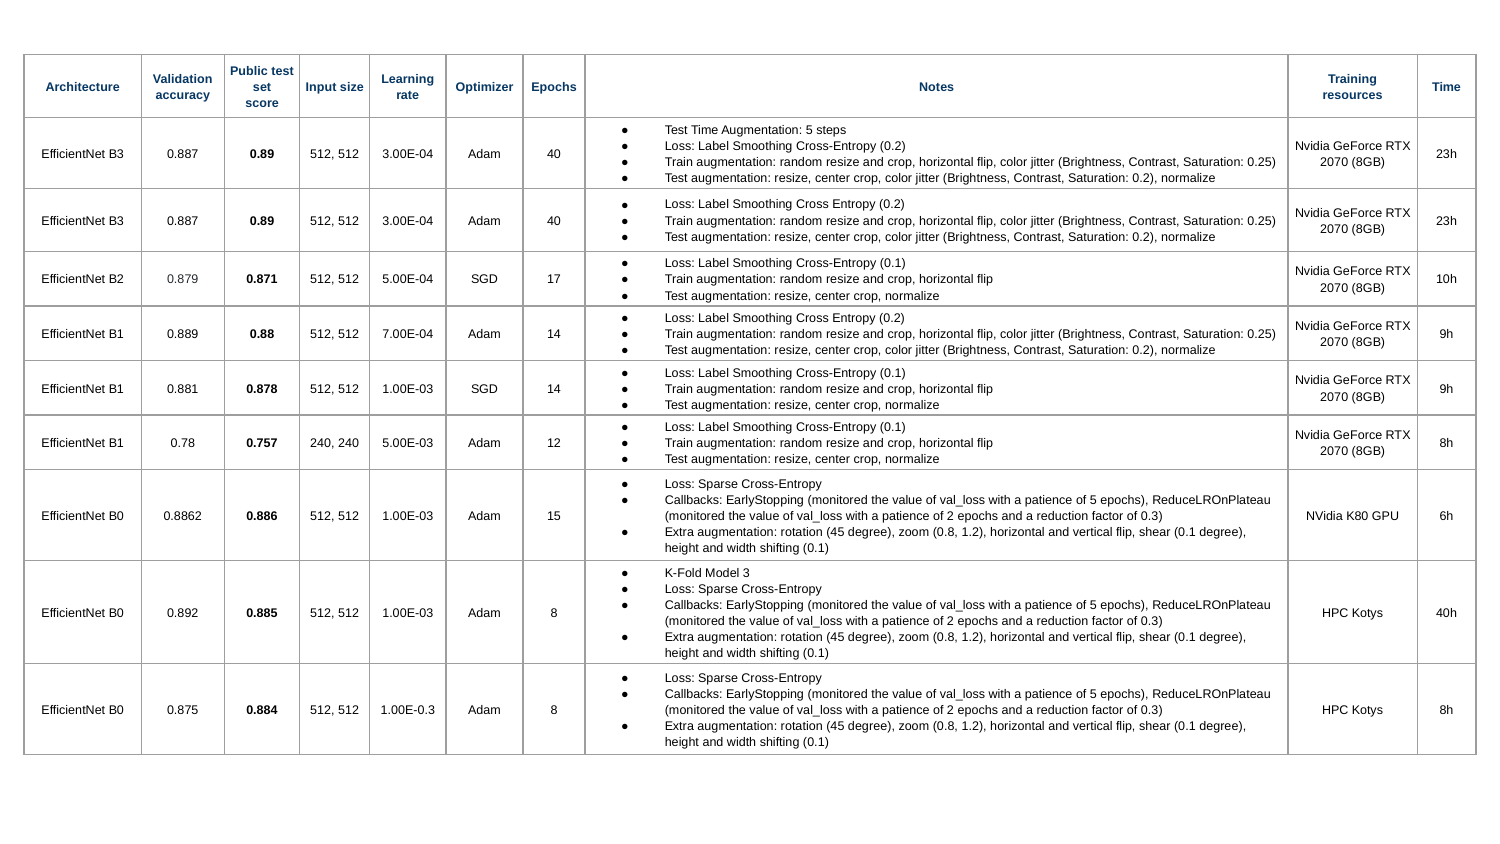

| Architecture | Validation accuracy | Public test set score | Input size | Learning rate | Optimizer | Epochs | Notes | Training resources | Time |
| --- | --- | --- | --- | --- | --- | --- | --- | --- | --- |
| EfficientNet B3 | 0.887 | 0.89 | 512, 512 | 3.00E-04 | Adam | 40 | Test Time Augmentation: 5 steps Loss: Label Smoothing Cross-Entropy (0.2) Train augmentation: random resize and crop, horizontal flip, color jitter (Brightness, Contrast, Saturation: 0.25) Test augmentation: resize, center crop, color jitter (Brightness, Contrast, Saturation: 0.2), normalize | Nvidia GeForce RTX 2070 (8GB) | 23h |
| EfficientNet B3 | 0.887 | 0.89 | 512, 512 | 3.00E-04 | Adam | 40 | Loss: Label Smoothing Cross Entropy (0.2) Train augmentation: random resize and crop, horizontal flip, color jitter (Brightness, Contrast, Saturation: 0.25) Test augmentation: resize, center crop, color jitter (Brightness, Contrast, Saturation: 0.2), normalize | Nvidia GeForce RTX 2070 (8GB) | 23h |
| EfficientNet B2 | 0.879 | 0.871 | 512, 512 | 5.00E-04 | SGD | 17 | Loss: Label Smoothing Cross-Entropy (0.1) Train augmentation: random resize and crop, horizontal flip Test augmentation: resize, center crop, normalize | Nvidia GeForce RTX 2070 (8GB) | 10h |
| EfficientNet B1 | 0.889 | 0.88 | 512, 512 | 7.00E-04 | Adam | 14 | Loss: Label Smoothing Cross Entropy (0.2) Train augmentation: random resize and crop, horizontal flip, color jitter (Brightness, Contrast, Saturation: 0.25) Test augmentation: resize, center crop, color jitter (Brightness, Contrast, Saturation: 0.2), normalize | Nvidia GeForce RTX 2070 (8GB) | 9h |
| EfficientNet B1 | 0.881 | 0.878 | 512, 512 | 1.00E-03 | SGD | 14 | Loss: Label Smoothing Cross-Entropy (0.1) Train augmentation: random resize and crop, horizontal flip Test augmentation: resize, center crop, normalize | Nvidia GeForce RTX 2070 (8GB) | 9h |
| EfficientNet B1 | 0.78 | 0.757 | 240, 240 | 5.00E-03 | Adam | 12 | Loss: Label Smoothing Cross-Entropy (0.1) Train augmentation: random resize and crop, horizontal flip Test augmentation: resize, center crop, normalize | Nvidia GeForce RTX 2070 (8GB) | 8h |
| EfficientNet B0 | 0.8862 | 0.886 | 512, 512 | 1.00E-03 | Adam | 15 | Loss: Sparse Cross-Entropy Callbacks: EarlyStopping (monitored the value of val\_loss with a patience of 5 epochs), ReduceLROnPlateau (monitored the value of val\_loss with a patience of 2 epochs and a reduction factor of 0.3) Extra augmentation: rotation (45 degree), zoom (0.8, 1.2), horizontal and vertical flip, shear (0.1 degree), height and width shifting (0.1) | NVidia K80 GPU | 6h |
| EfficientNet B0 | 0.892 | 0.885 | 512, 512 | 1.00E-03 | Adam | 8 | K-Fold Model 3 Loss: Sparse Cross-Entropy Callbacks: EarlyStopping (monitored the value of val\_loss with a patience of 5 epochs), ReduceLROnPlateau (monitored the value of val\_loss with a patience of 2 epochs and a reduction factor of 0.3) Extra augmentation: rotation (45 degree), zoom (0.8, 1.2), horizontal and vertical flip, shear (0.1 degree), height and width shifting (0.1) | HPC Kotys | 40h |
| EfficientNet B0 | 0.875 | 0.884 | 512, 512 | 1.00E-0.3 | Adam | 8 | Loss: Sparse Cross-Entropy Callbacks: EarlyStopping (monitored the value of val\_loss with a patience of 5 epochs), ReduceLROnPlateau (monitored the value of val\_loss with a patience of 2 epochs and a reduction factor of 0.3) Extra augmentation: rotation (45 degree), zoom (0.8, 1.2), horizontal and vertical flip, shear (0.1 degree), height and width shifting (0.1) | HPC Kotys | 8h |